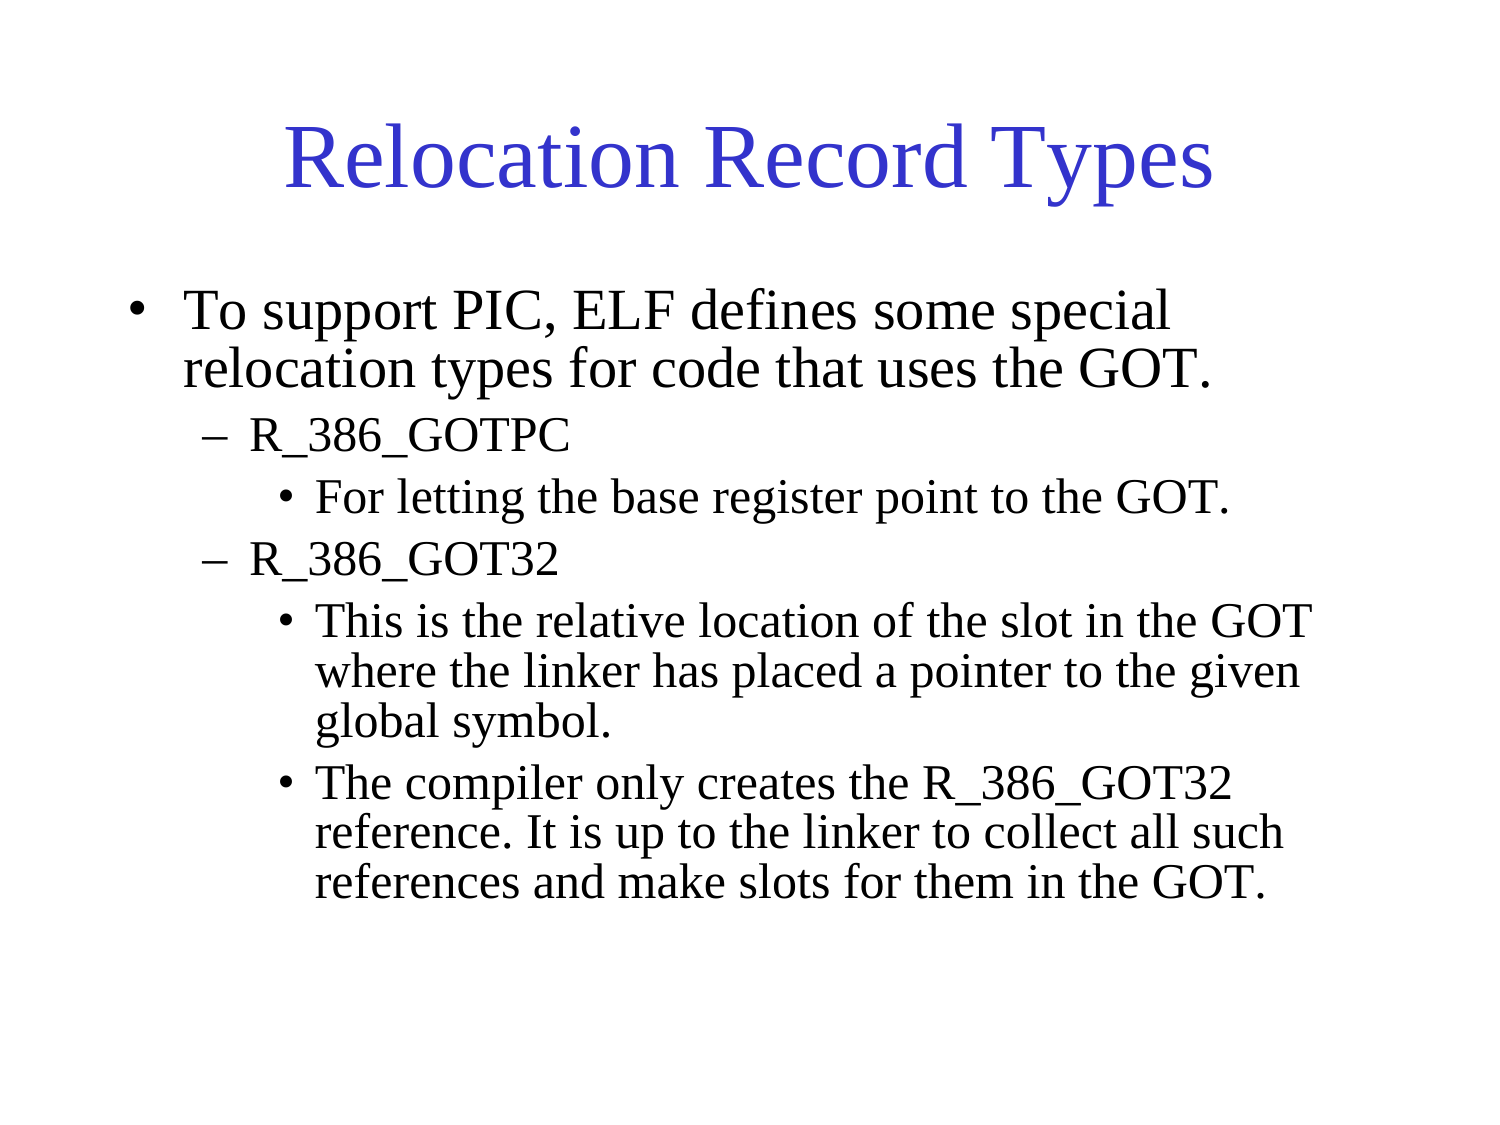

# Relocation Record Types
To support PIC, ELF defines some special relocation types for code that uses the GOT.
R_386_GOTPC
For letting the base register point to the GOT.
R_386_GOT32
This is the relative location of the slot in the GOT where the linker has placed a pointer to the given global symbol.
The compiler only creates the R_386_GOT32 reference. It is up to the linker to collect all such references and make slots for them in the GOT.